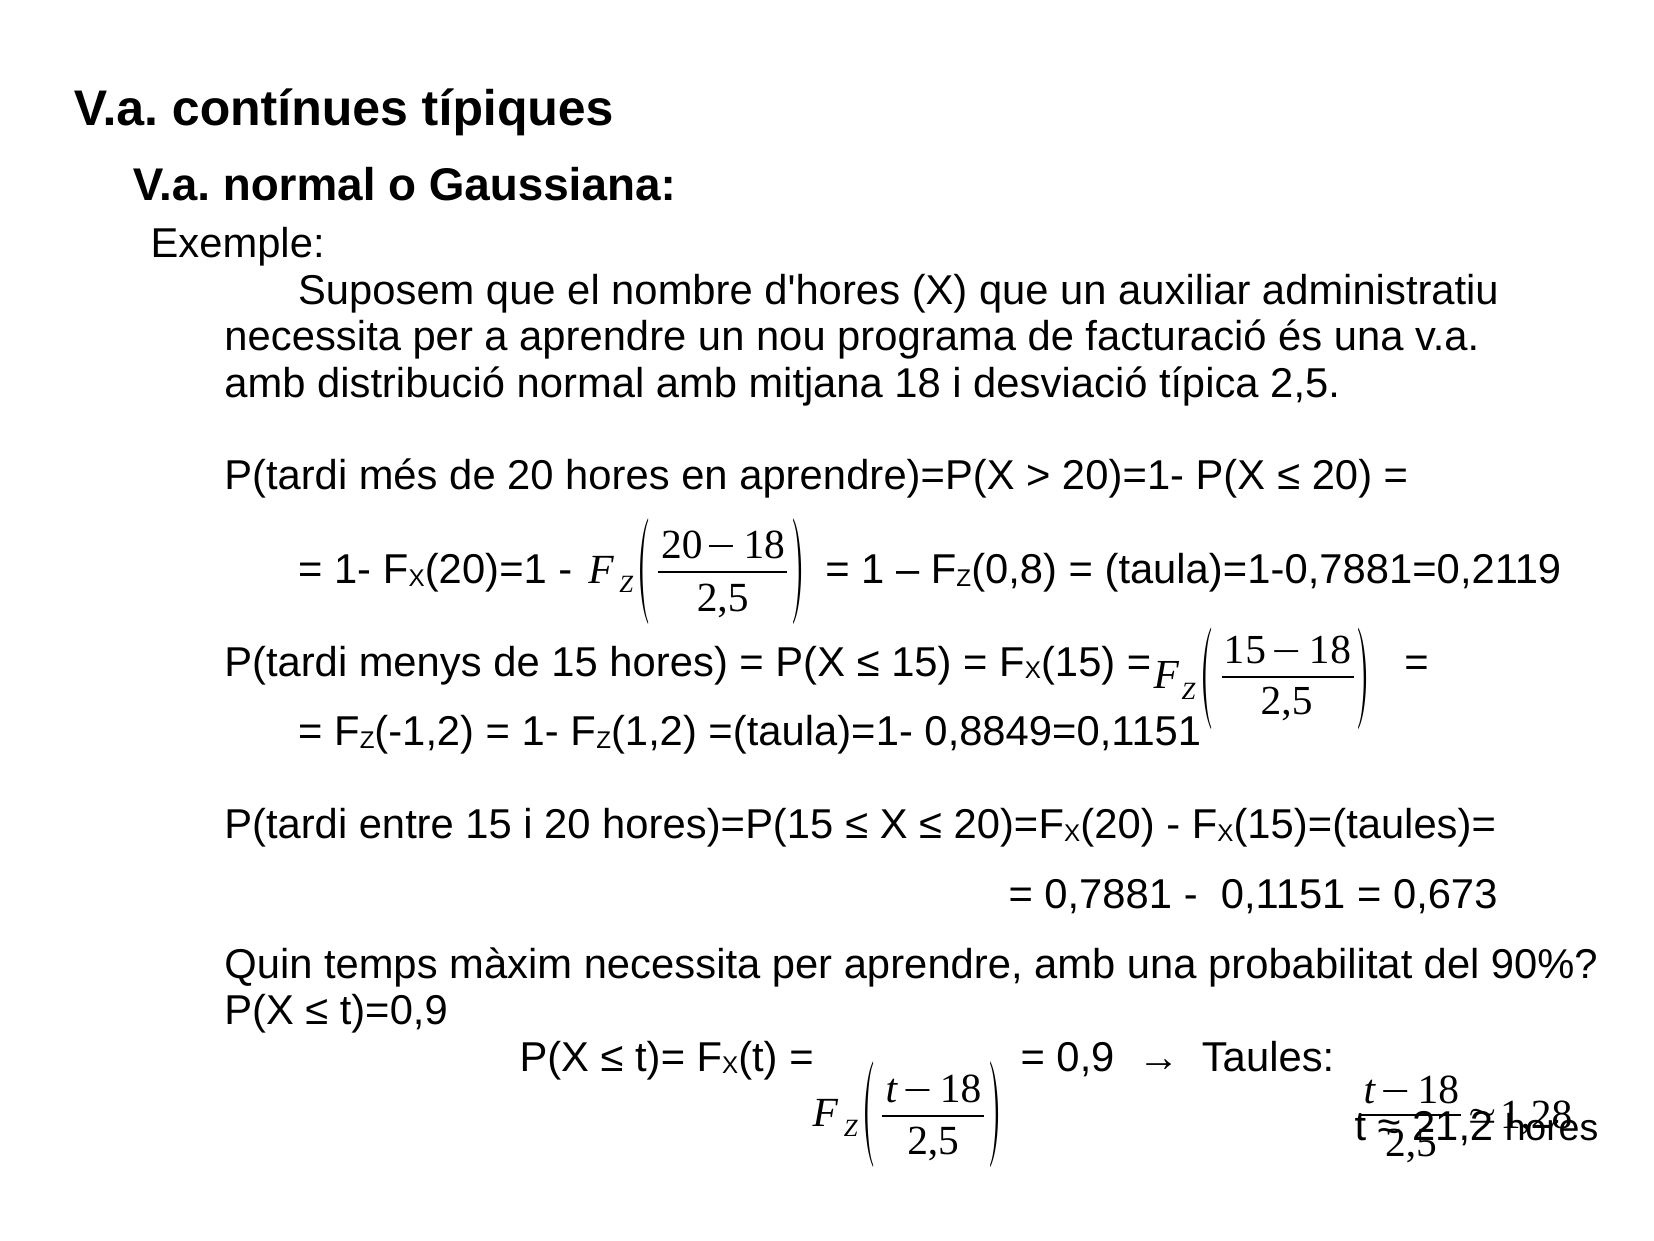

V.a. contínues típiques
V.a. normal o Gaussiana:
Exemple:
		Suposem que el nombre d'hores (X) que un auxiliar administratiu
	necessita per a aprendre un nou programa de facturació és una v.a.
	amb distribució normal amb mitjana 18 i desviació típica 2,5.
	P(tardi més de 20 hores en aprendre)=P(X > 20)=1- P(X ≤ 20) =
		= 1- FX(20)=1 - = 1 – FZ(0,8) = (taula)=1-0,7881=0,2119
	P(tardi menys de 15 hores) = P(X ≤ 15) = FX(15) = =
		= FZ(-1,2) = 1- FZ(1,2) =(taula)=1- 0,8849=0,1151
	P(tardi entre 15 i 20 hores)=P(15 ≤ X ≤ 20)=FX(20) - FX(15)=(taules)=
											 = 0,7881	- 0,1151 = 0,673
	Quin temps màxim necessita per aprendre, amb una probabilitat del 90%?
	P(X ≤ t)=0,9
 					P(X ≤ t)= FX(t) = = 0,9 → Taules:
																 t ≈ 21,2 hores